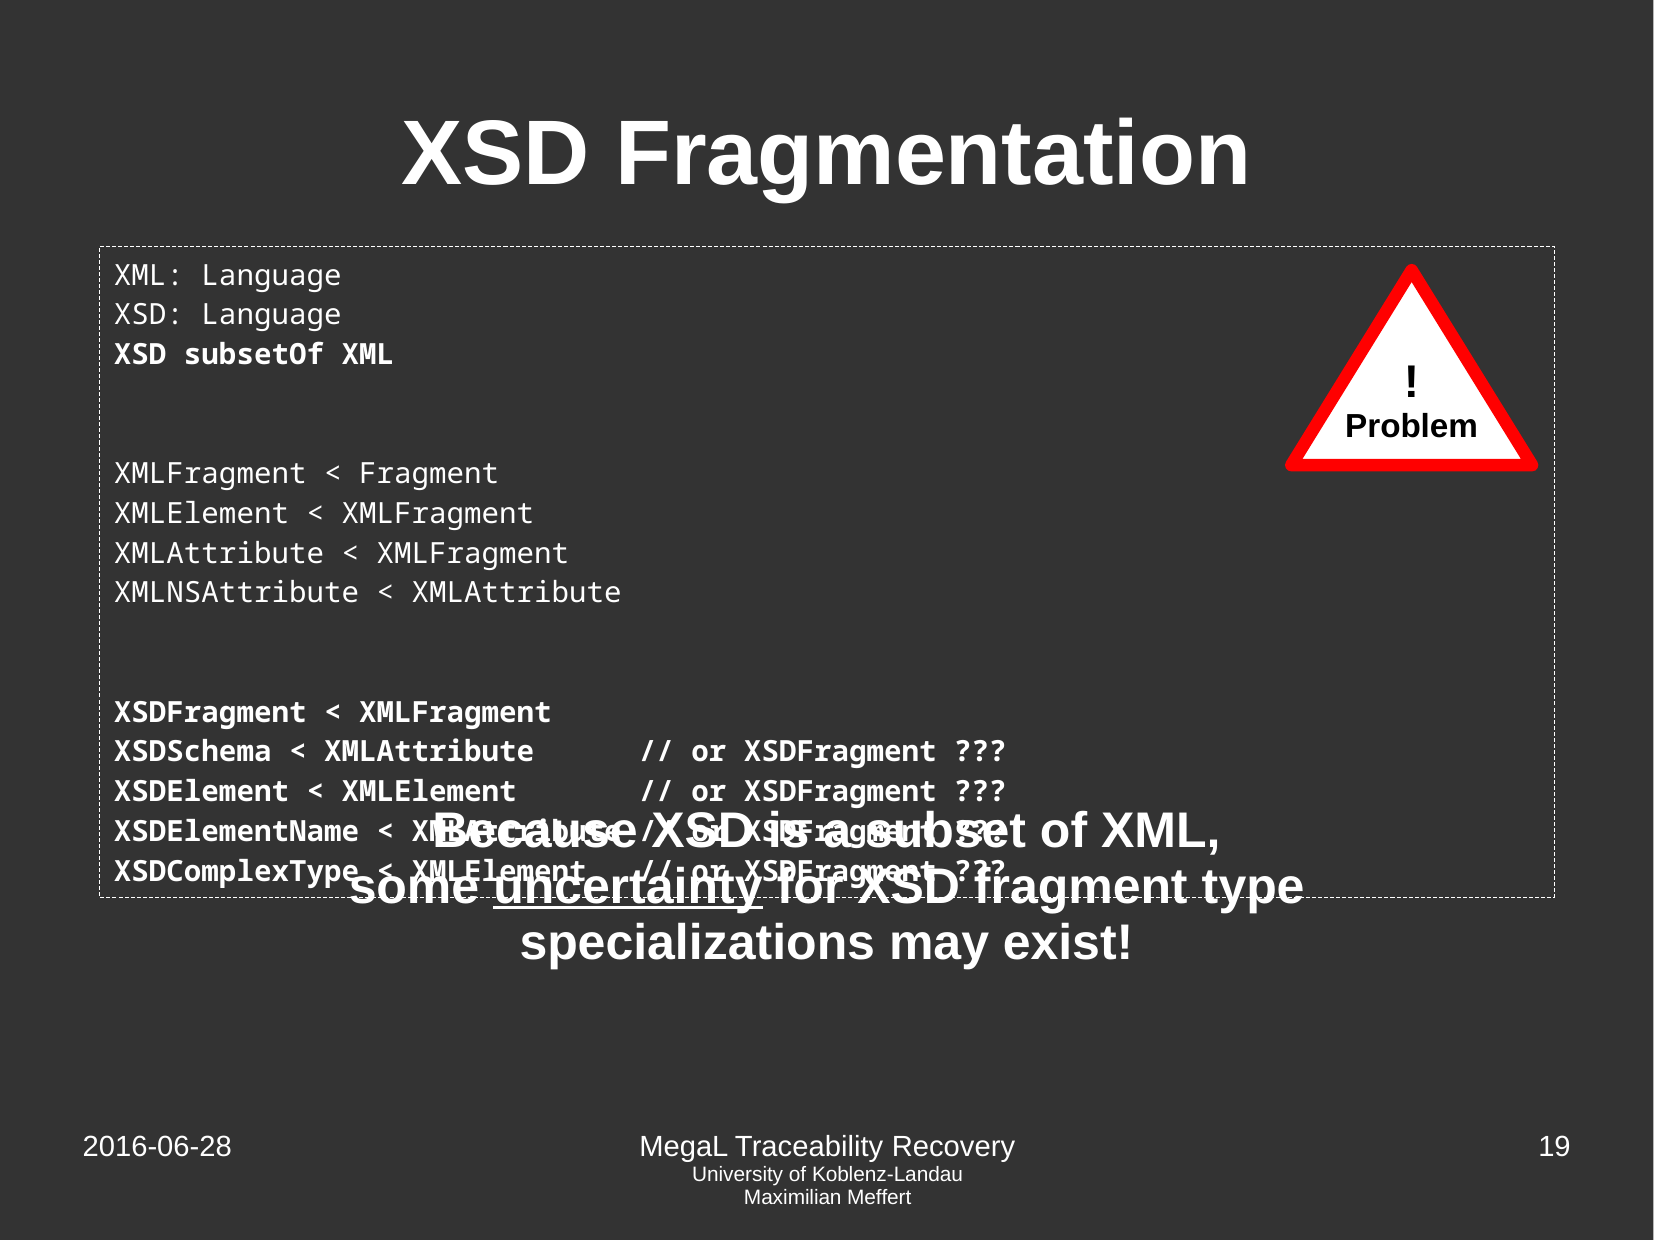

# XSD Fragmentation
XML: Language
XSD: Language
XSD subsetOf XML
XMLFragment < Fragment
XMLElement < XMLFragment
XMLAttribute < XMLFragment
XMLNSAttribute < XMLAttribute
XSDFragment < XMLFragment
XSDSchema < XMLAttribute		// or XSDFragment ???
XSDElement < XMLElement		// or XSDFragment ???
XSDElementName < XMLAttribute // or XSDFragment ???
XSDComplexType < XMLElement	// or XSDFragment ???
!
Problem
Because XSD is a subset of XML,
some uncertainty for XSD fragment type specializations may exist!
2016-06-28
MegaL Traceability Recovery
19